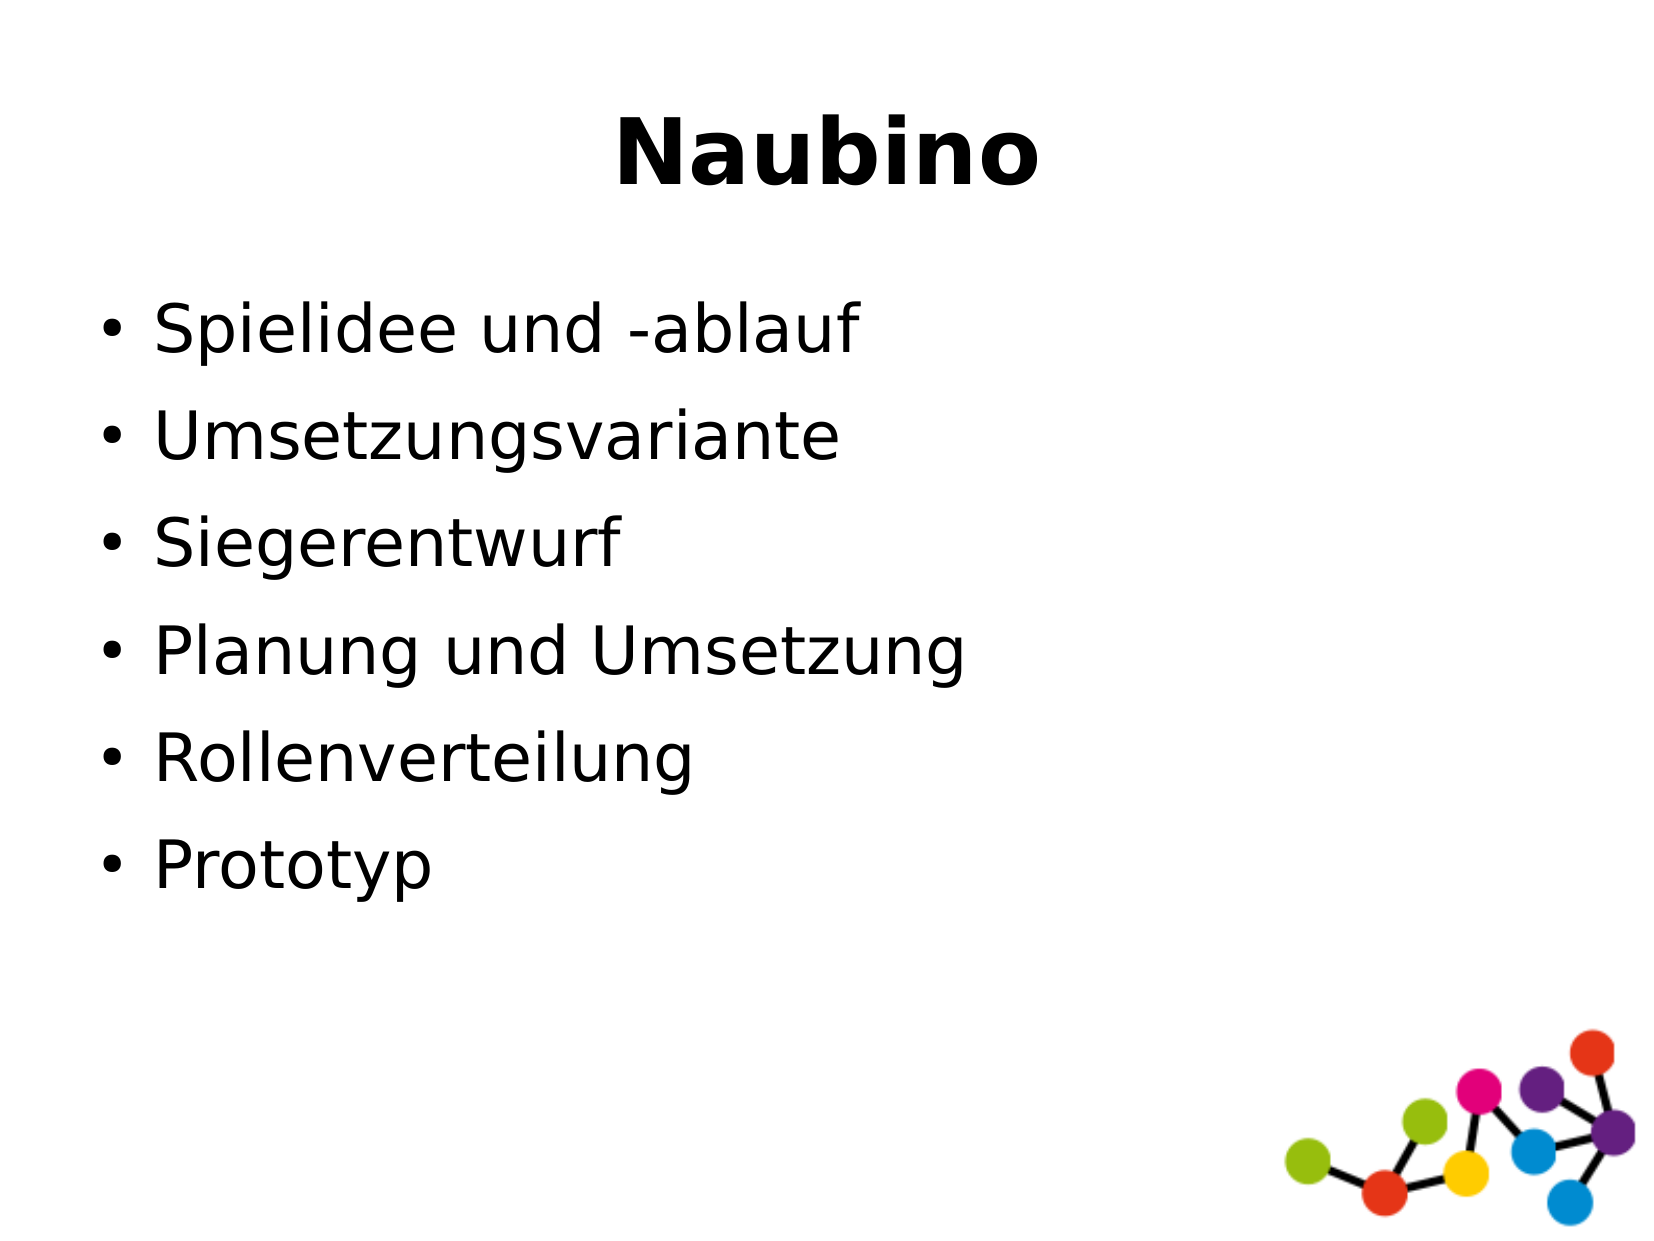

# Naubino
Spielidee und -ablauf
Umsetzungsvariante
Siegerentwurf
Planung und Umsetzung
Rollenverteilung
Prototyp